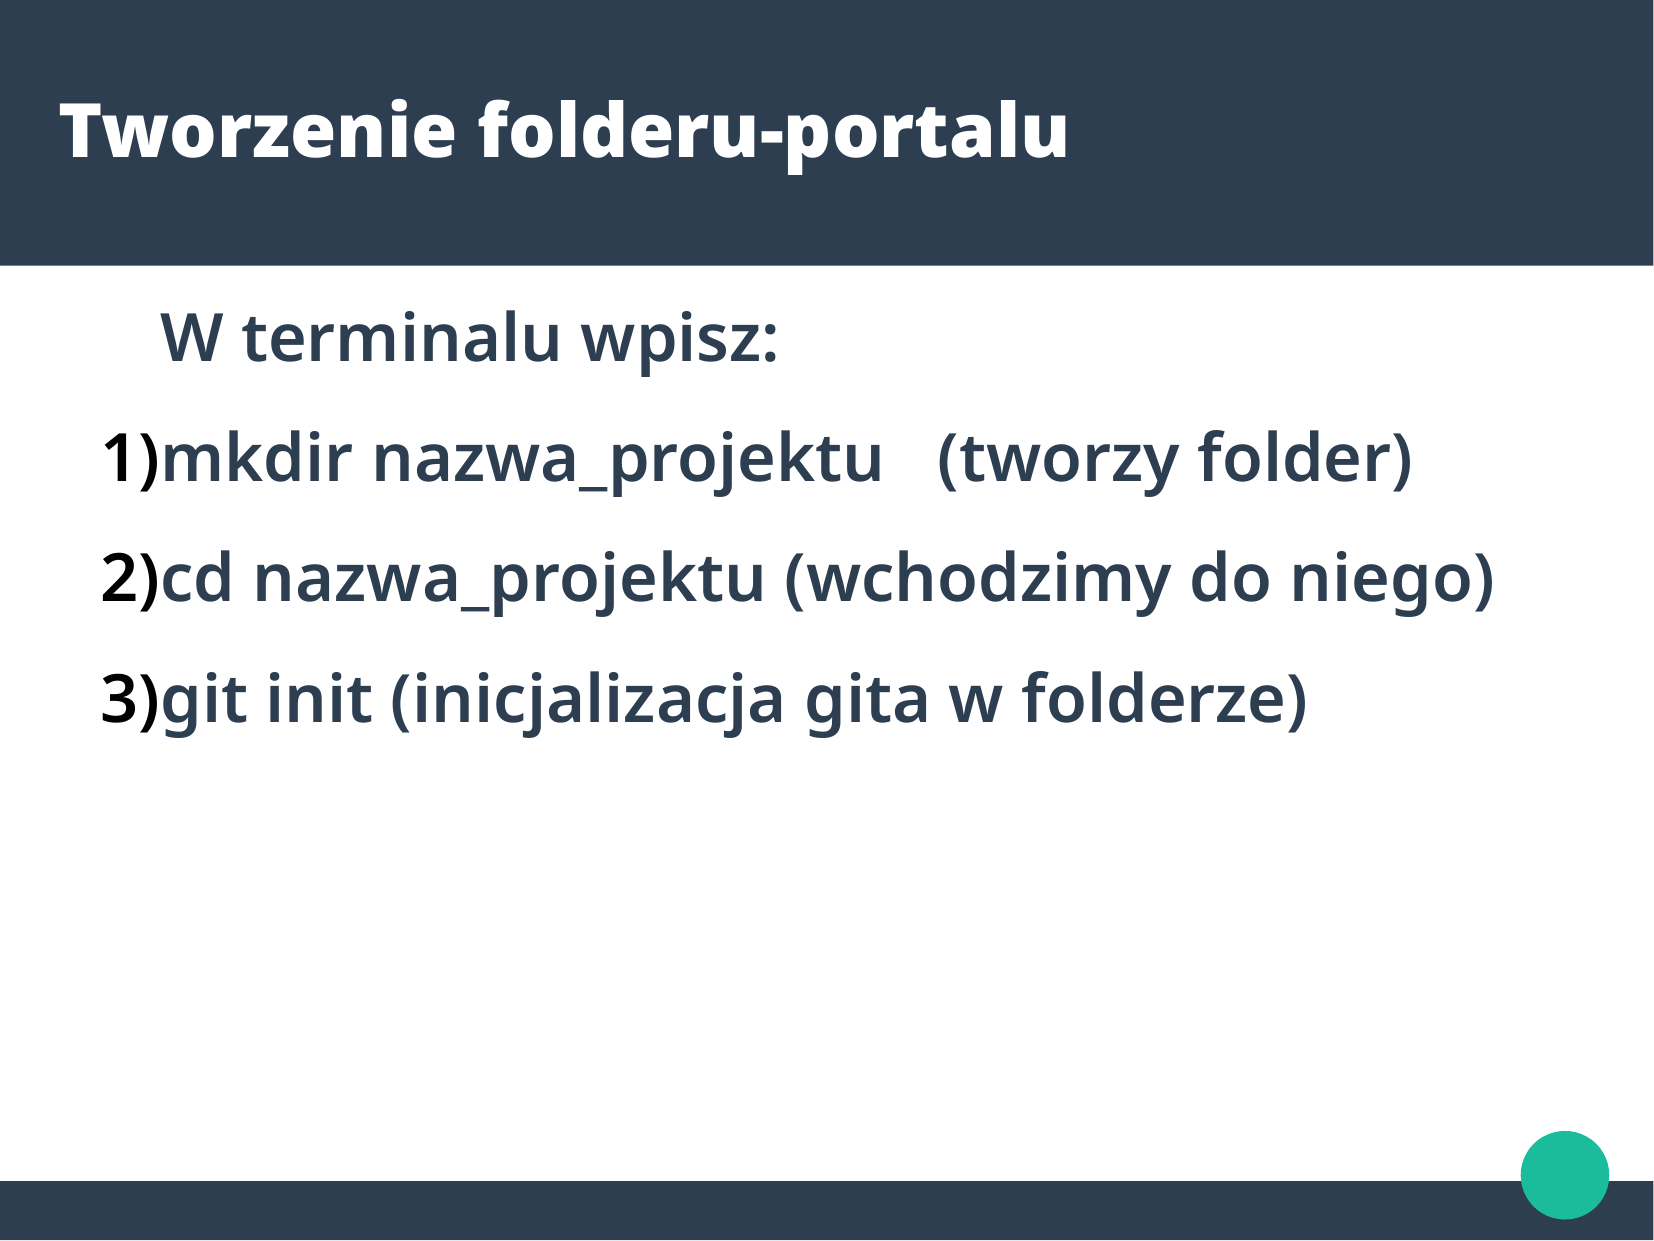

# Tworzenie folderu-portalu
W terminalu wpisz:
mkdir nazwa_projektu (tworzy folder)
cd nazwa_projektu (wchodzimy do niego)
git init (inicjalizacja gita w folderze)